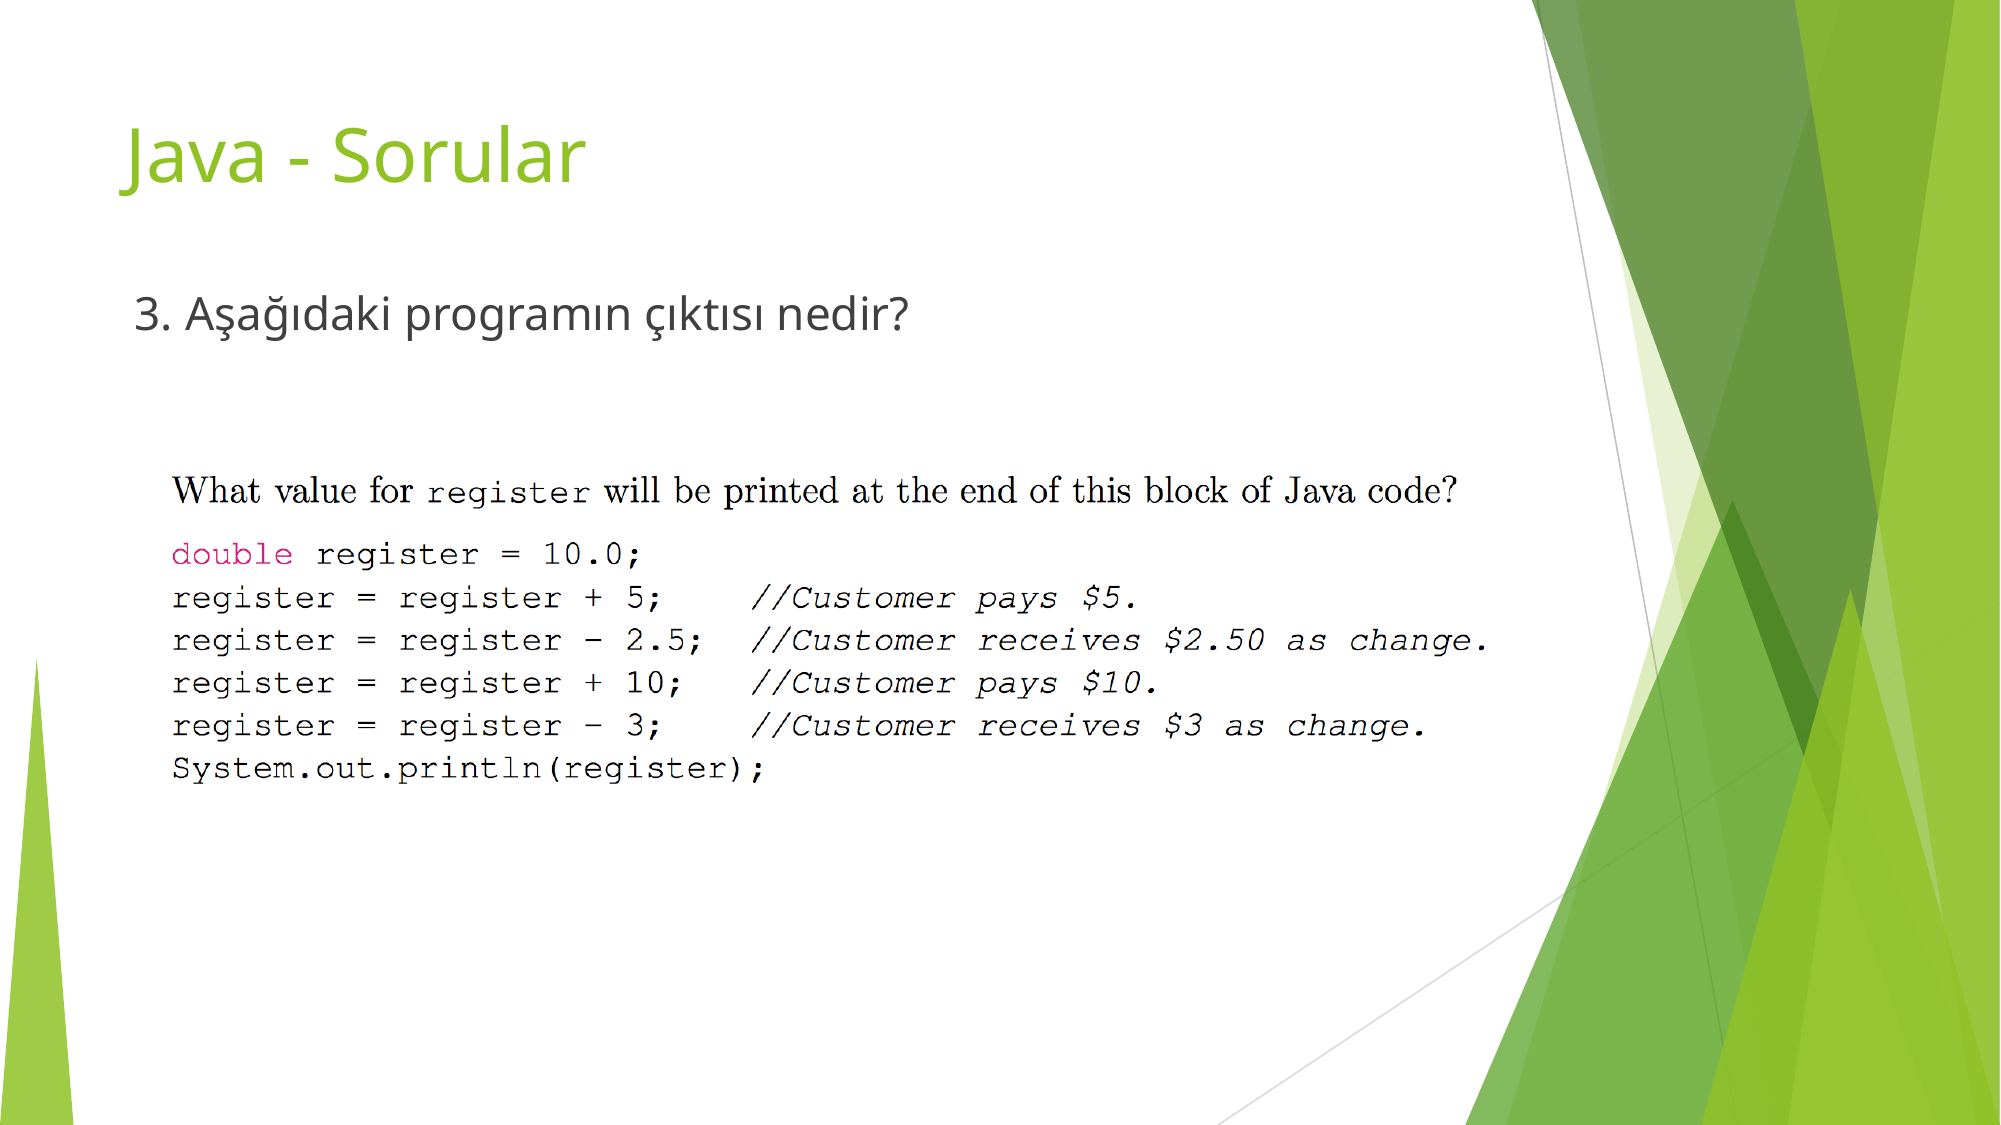

# Java - Sorular
3. Aşağıdaki programın çıktısı nedir?